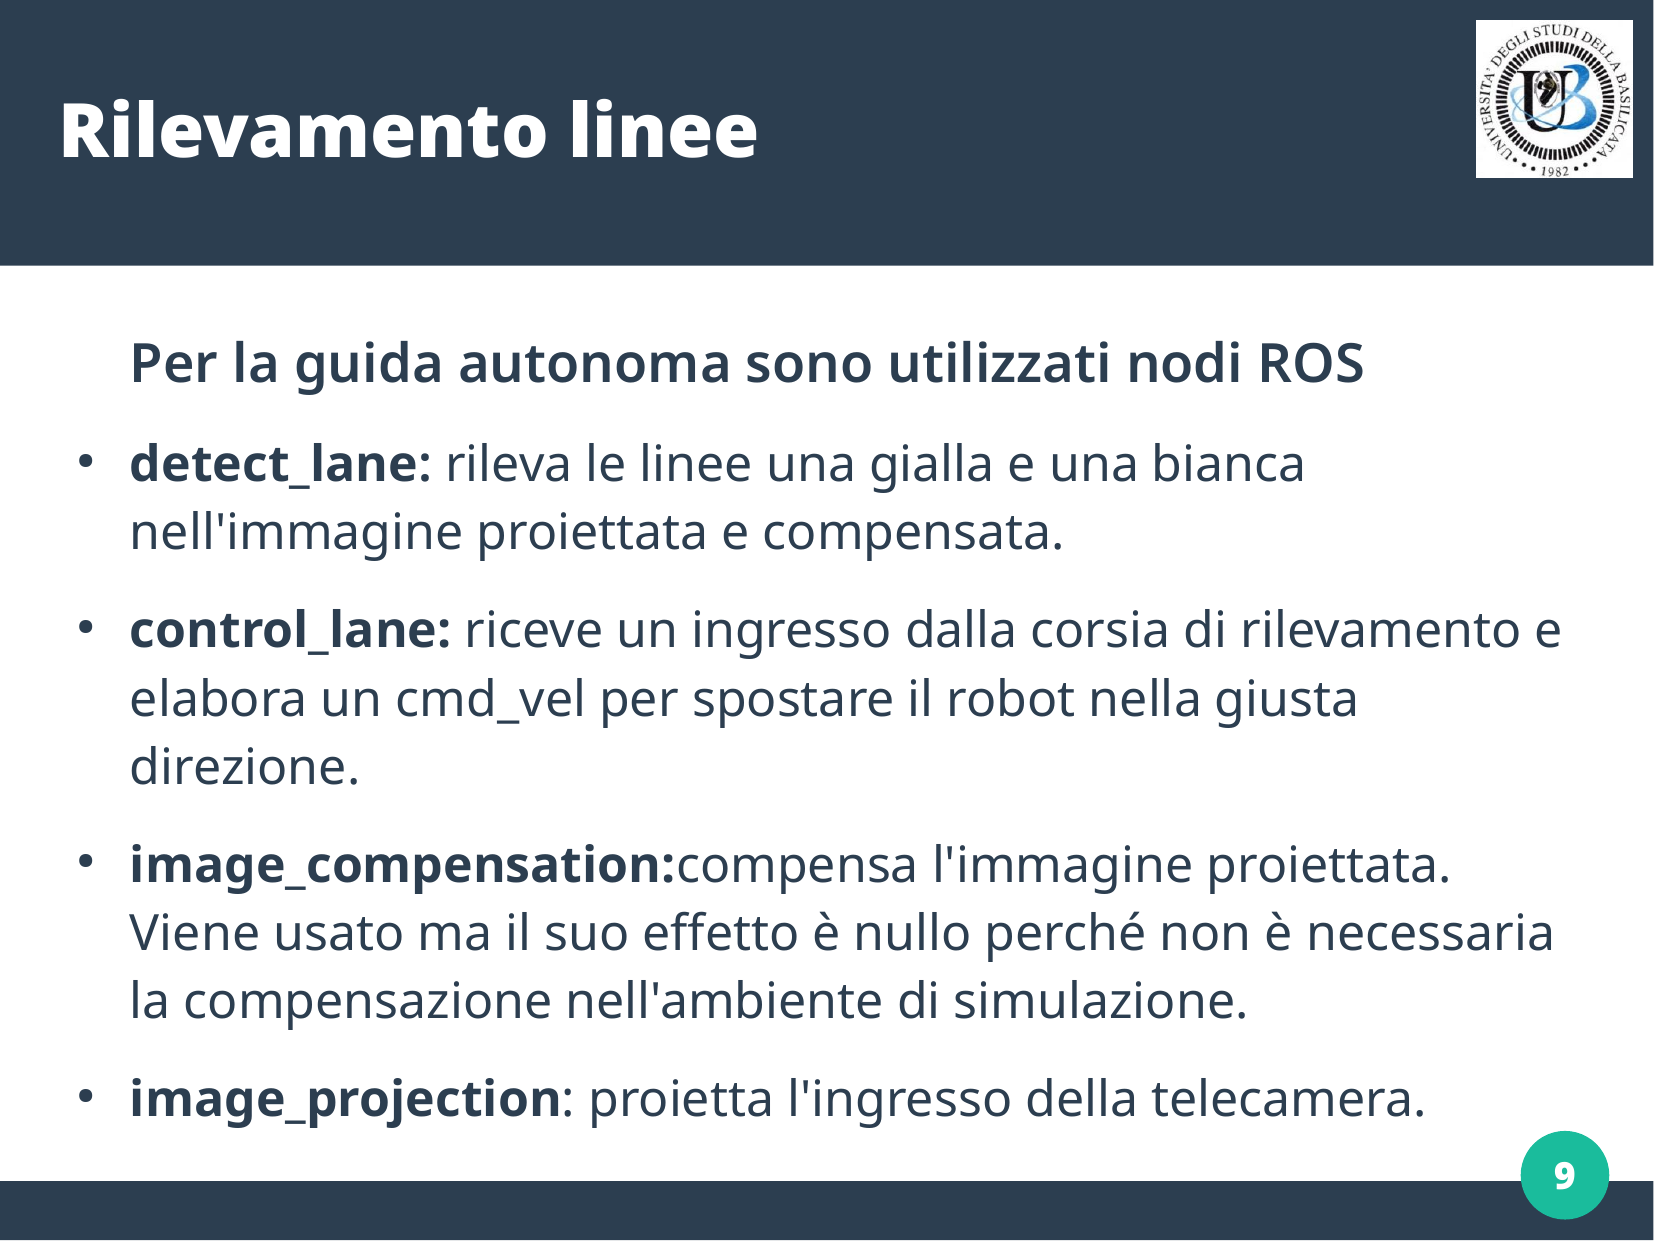

# Rilevamento linee
Per la guida autonoma sono utilizzati nodi ROS
detect_lane: rileva le linee una gialla e una bianca nell'immagine proiettata e compensata.
control_lane: riceve un ingresso dalla corsia di rilevamento e elabora un cmd_vel per spostare il robot nella giusta direzione.
image_compensation:compensa l'immagine proiettata. Viene usato ma il suo effetto è nullo perché non è necessaria la compensazione nell'ambiente di simulazione.
image_projection: proietta l'ingresso della telecamera.
9